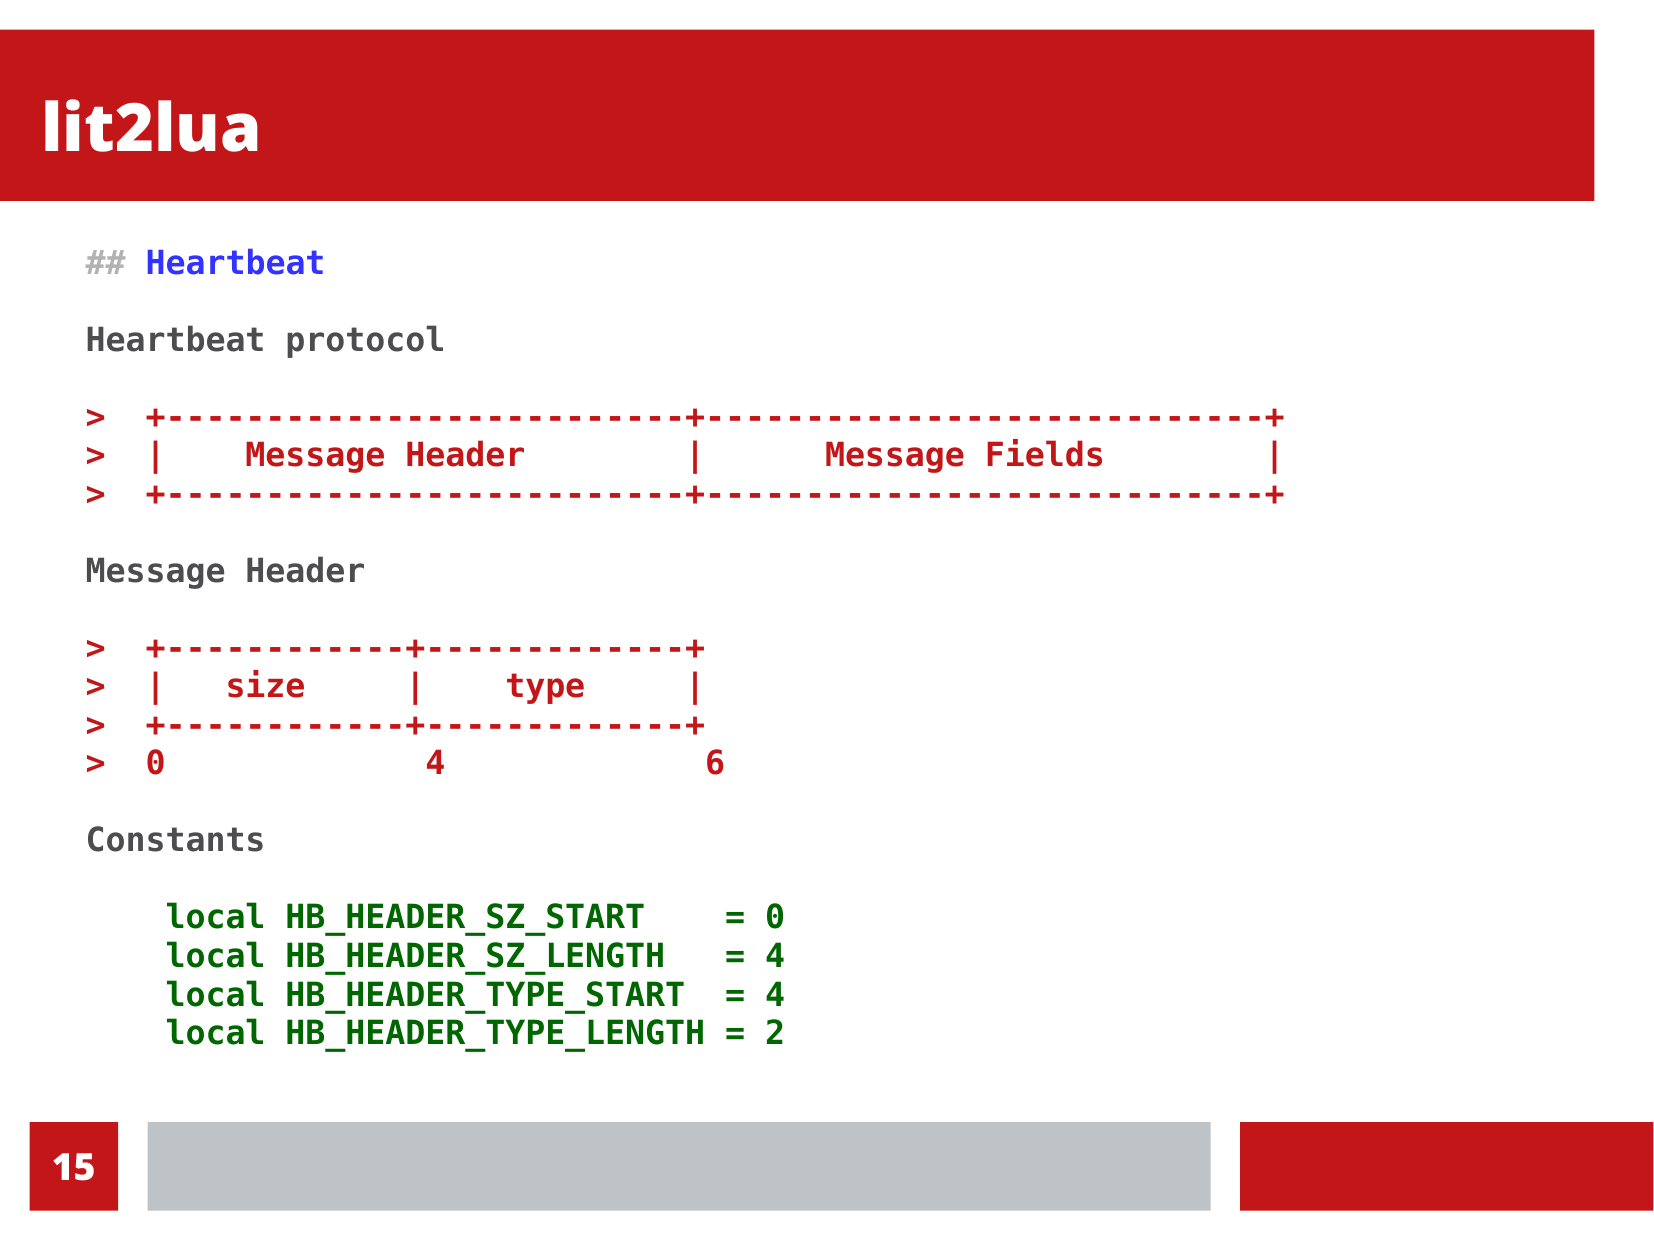

# lit2lua
## Heartbeat Heartbeat protocol > +--------------------------+----------------------------+ > | Message Header | Message Fields | > +--------------------------+----------------------------+ Message Header > +------------+-------------+ > | size | type | > +------------+-------------+ > 0 4 6 Constants local HB_HEADER_SZ_START = 0 local HB_HEADER_SZ_LENGTH = 4 local HB_HEADER_TYPE_START = 4 local HB_HEADER_TYPE_LENGTH = 2
15